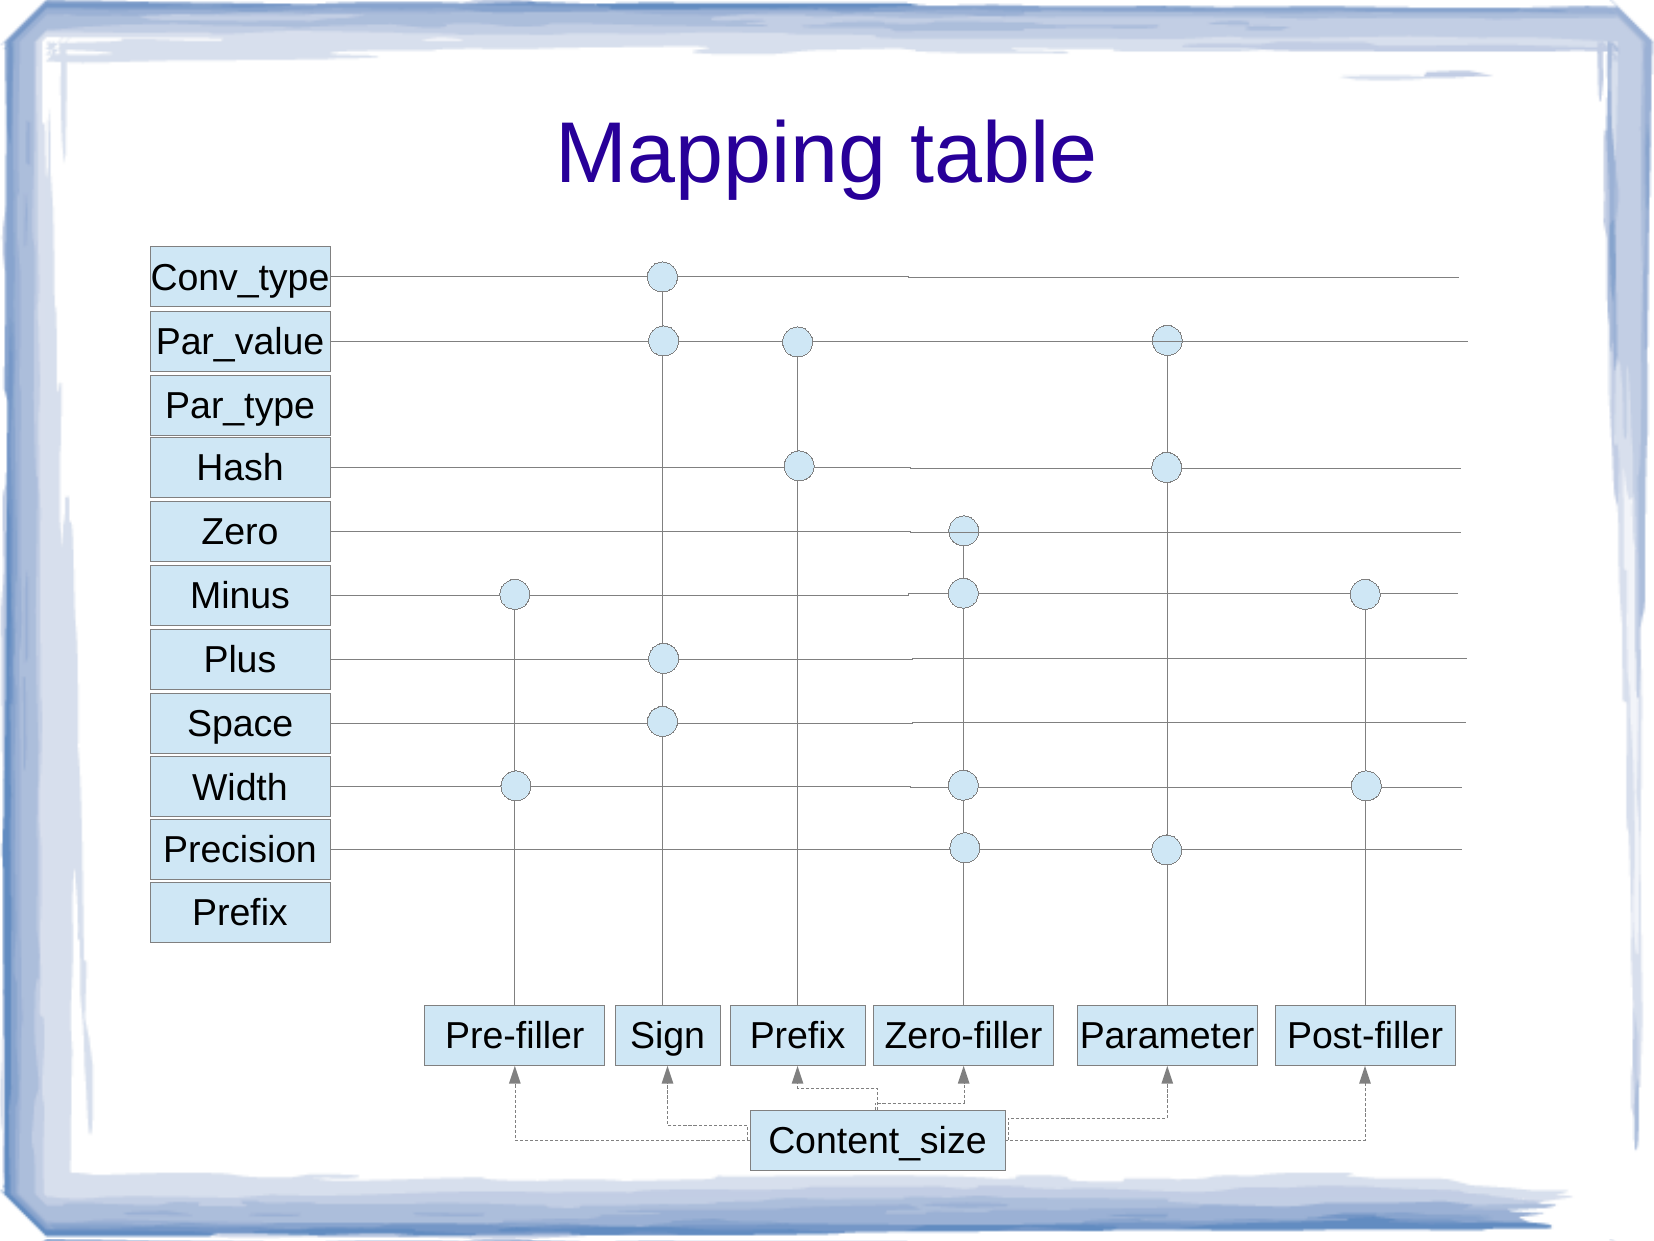

# Mapping table
Conv_type
Par_value
Par_type
Hash
Zero
Minus
Plus
Space
Width
Precision
Prefix
Pre-filler
Sign
Prefix
Zero-filler
Parameter
Post-filler
Content_size